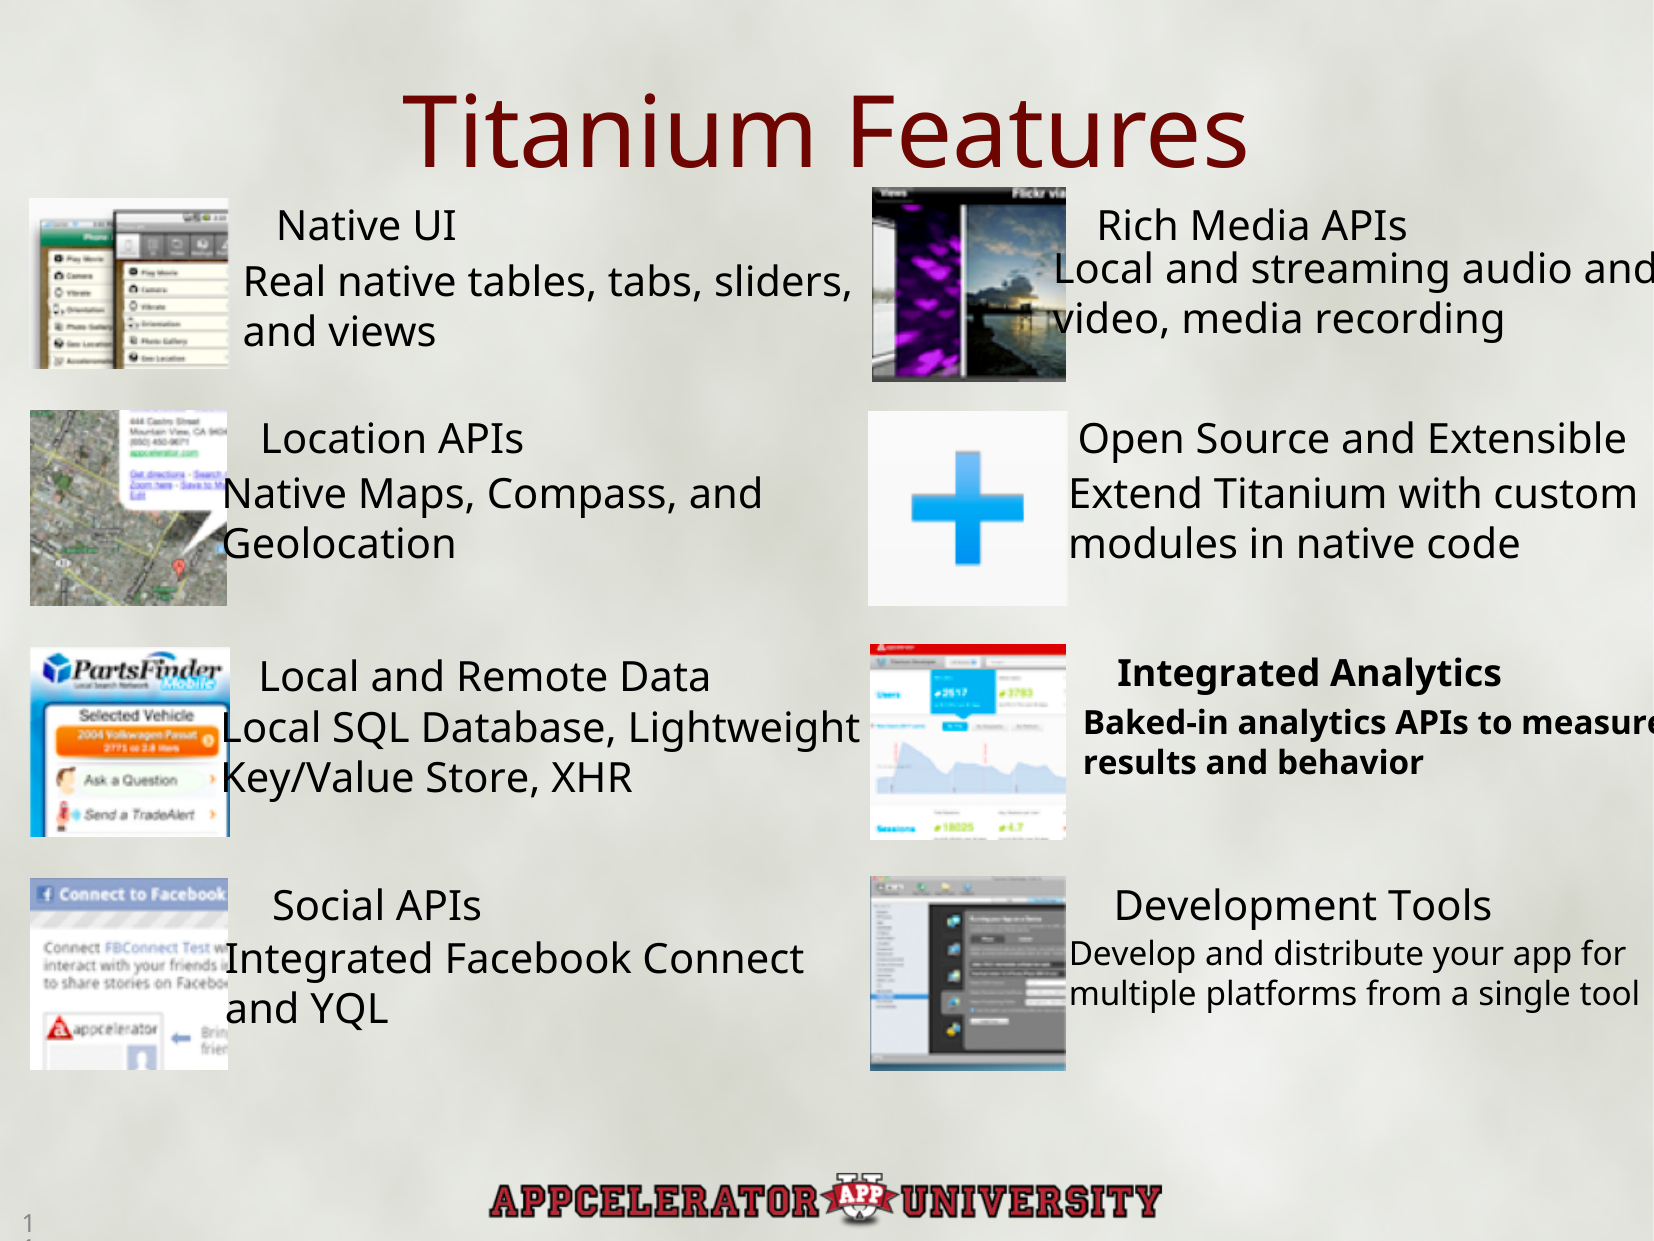

# Titanium Features
Native UI
Rich Media APIs
Local and streaming audio and
video, media recording
Real native tables, tabs, sliders,
and views
Location APIs
Open Source and Extensible
Native Maps, Compass, and
Geolocation
Extend Titanium with custom
modules in native code
Local and Remote Data
Integrated Analytics
Local SQL Database, Lightweight
Key/Value Store, XHR
Baked-in analytics APIs to measure
results and behavior
Social APIs
Development Tools
Integrated Facebook Connect
and YQL
Develop and distribute your app for
multiple platforms from a single tool
11